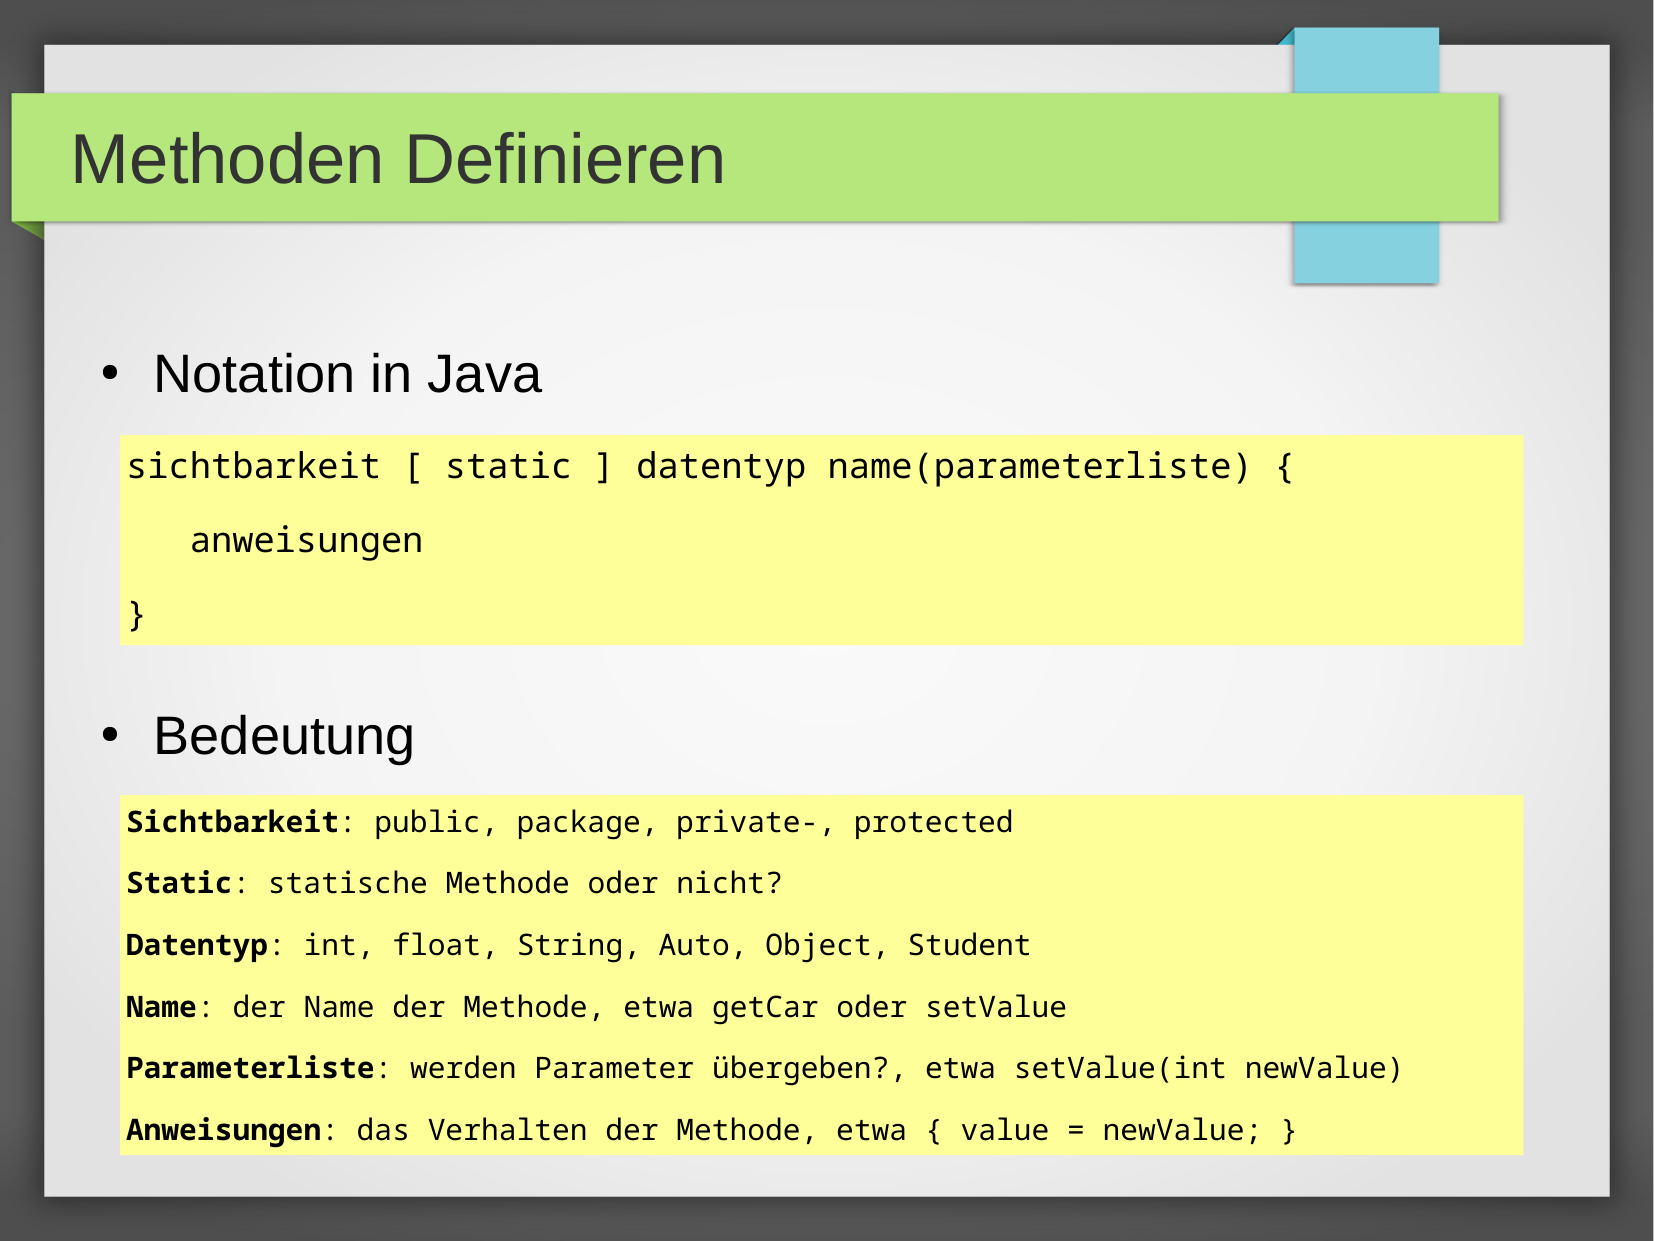

# Methoden Definieren
Notation in Java
Bedeutung
sichtbarkeit [ static ] datentyp name(parameterliste) {
 	anweisungen
}
Sichtbarkeit: public, package, private-, protected
Static: statische Methode oder nicht?
Datentyp: int, float, String, Auto, Object, Student
Name: der Name der Methode, etwa getCar oder setValue
Parameterliste: werden Parameter übergeben?, etwa setValue(int newValue)
Anweisungen: das Verhalten der Methode, etwa { value = newValue; }